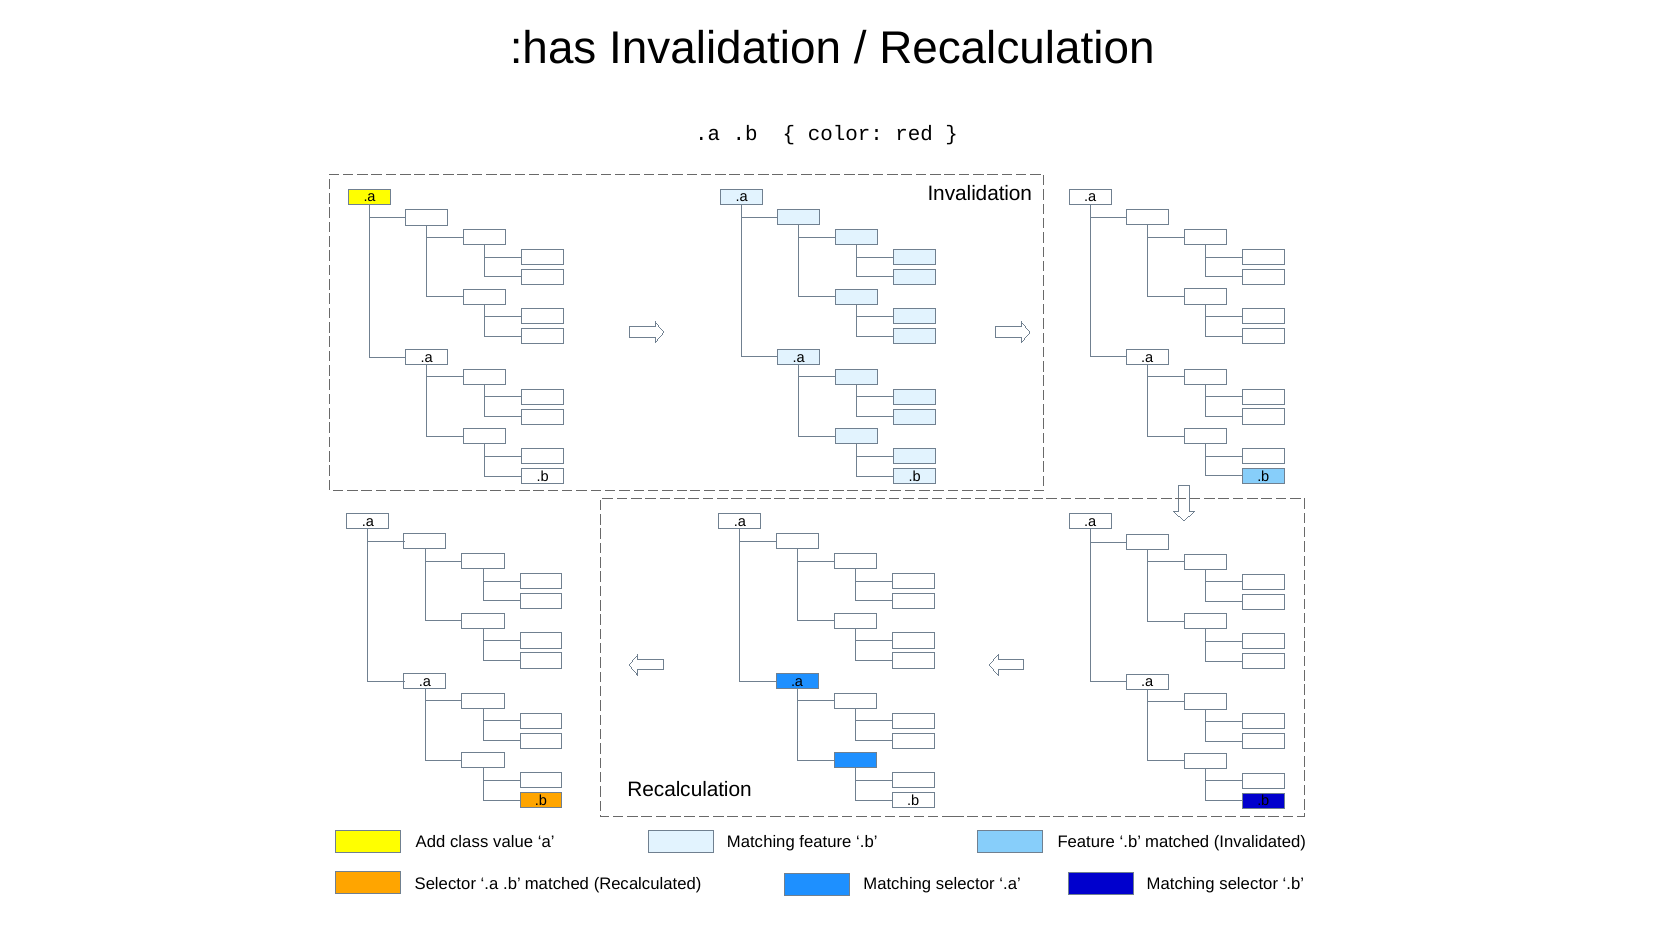

:has Invalidation / Recalculation
.a .b { color: red }
Invalidation
.a
.a
.a
.a
.a
.a
.b
.b
.b
.a
.a
.a
.a
.a
.a
Recalculation
.b
.b
.b
Feature ‘.b’ matched (Invalidated)
Add class value ‘a’
Matching feature ‘.b’
Selector ‘.a .b’ matched (Recalculated)
Matching selector ‘.a’
Matching selector ‘.b’